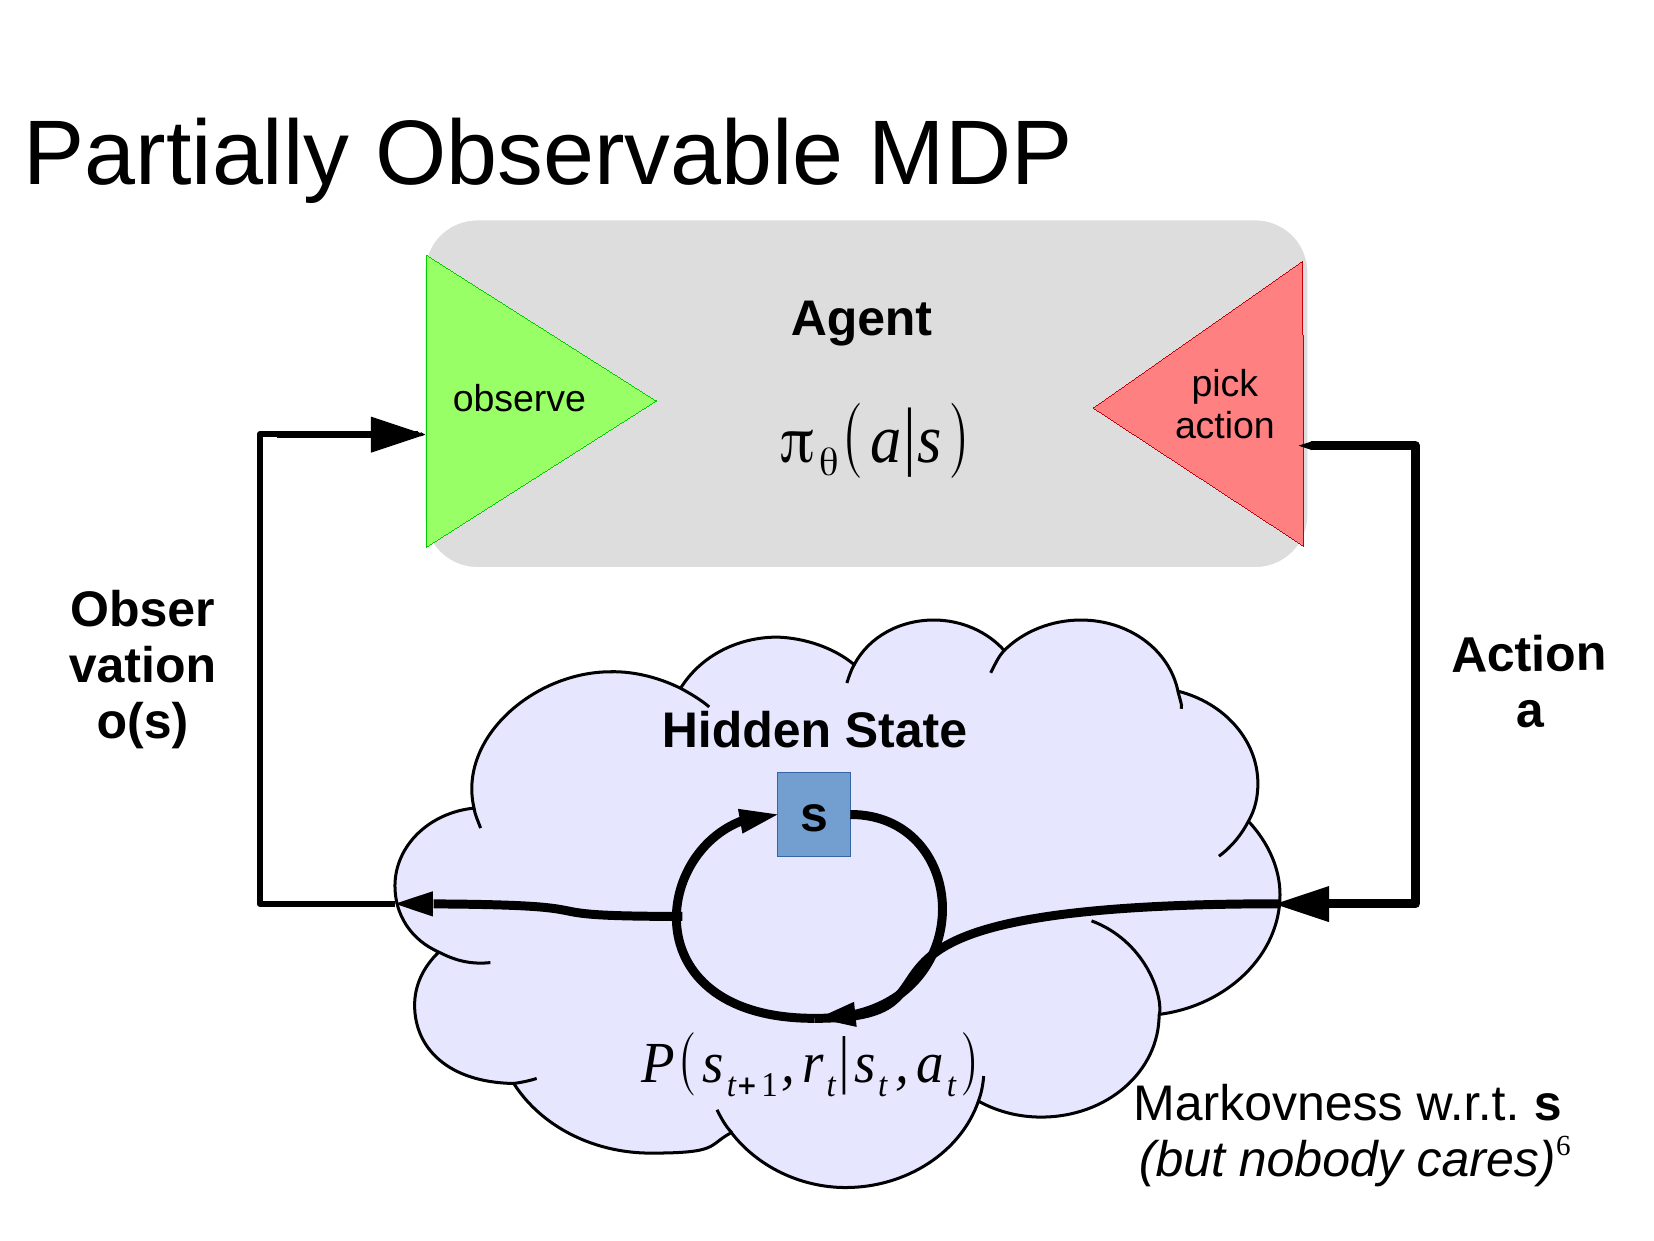

# Partially Observable MDP
Agent
pick
action
observe
Observation
o(s)
Action
a
Hidden State
s
Markovness w.r.t. s
(but nobody cares)
6